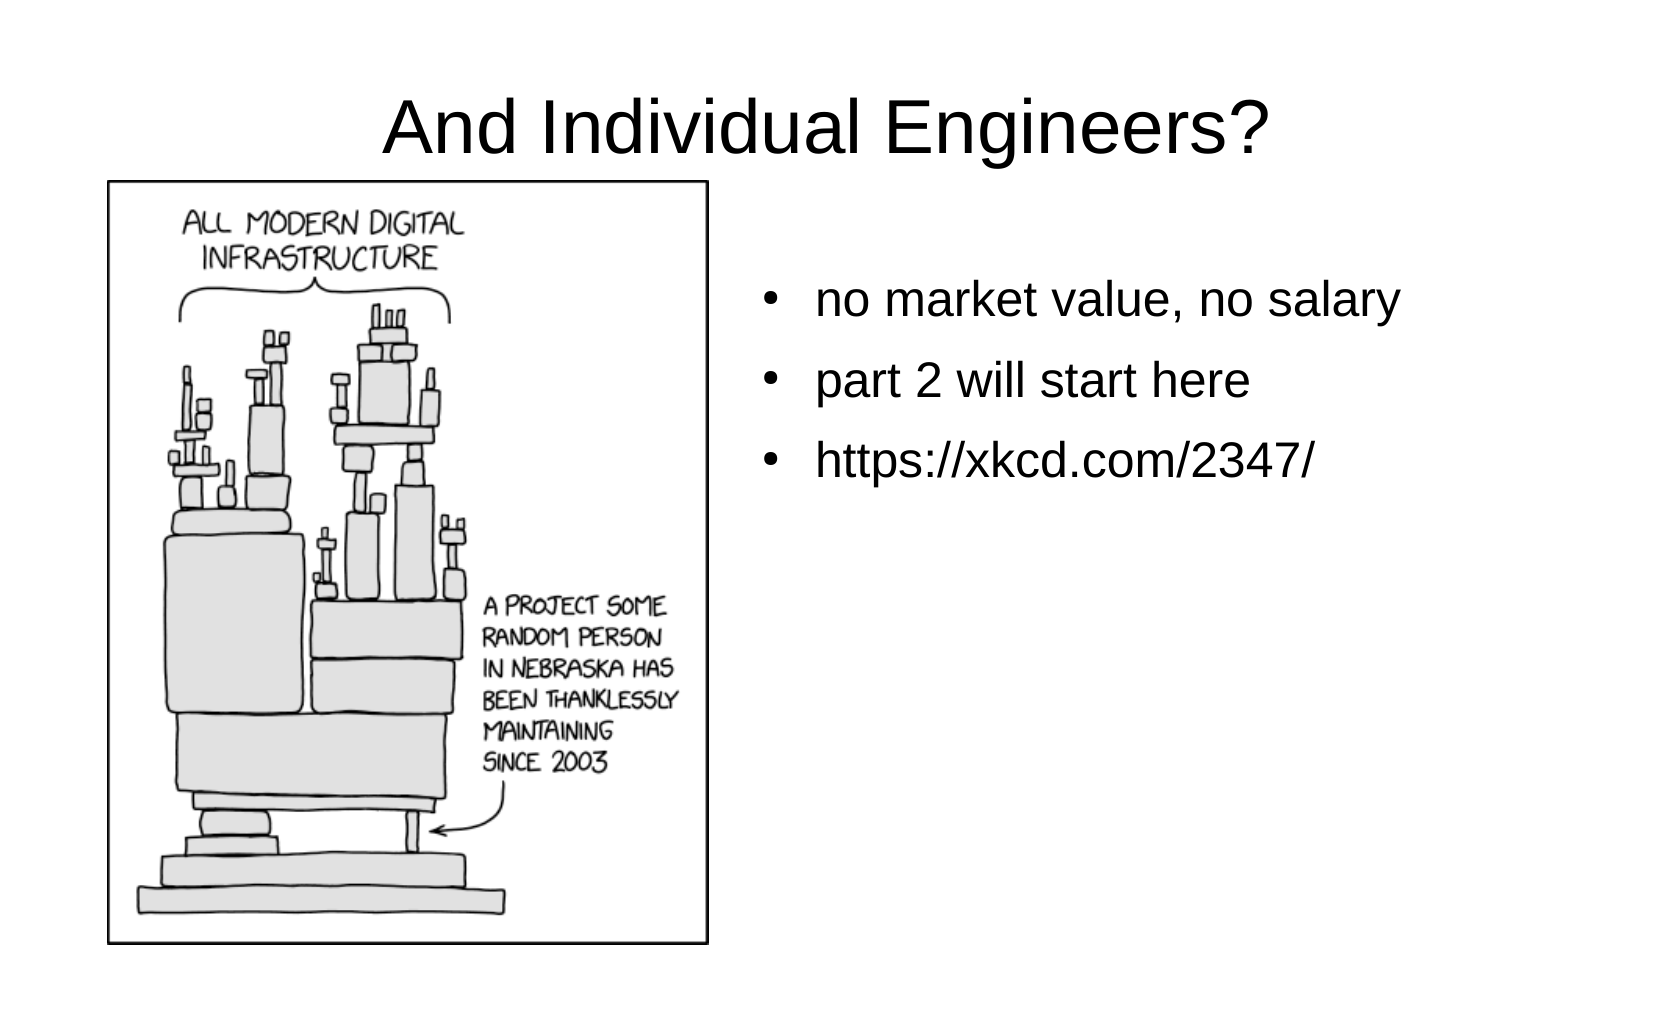

# And Individual Engineers?
no market value, no salary
part 2 will start here
https://xkcd.com/2347/